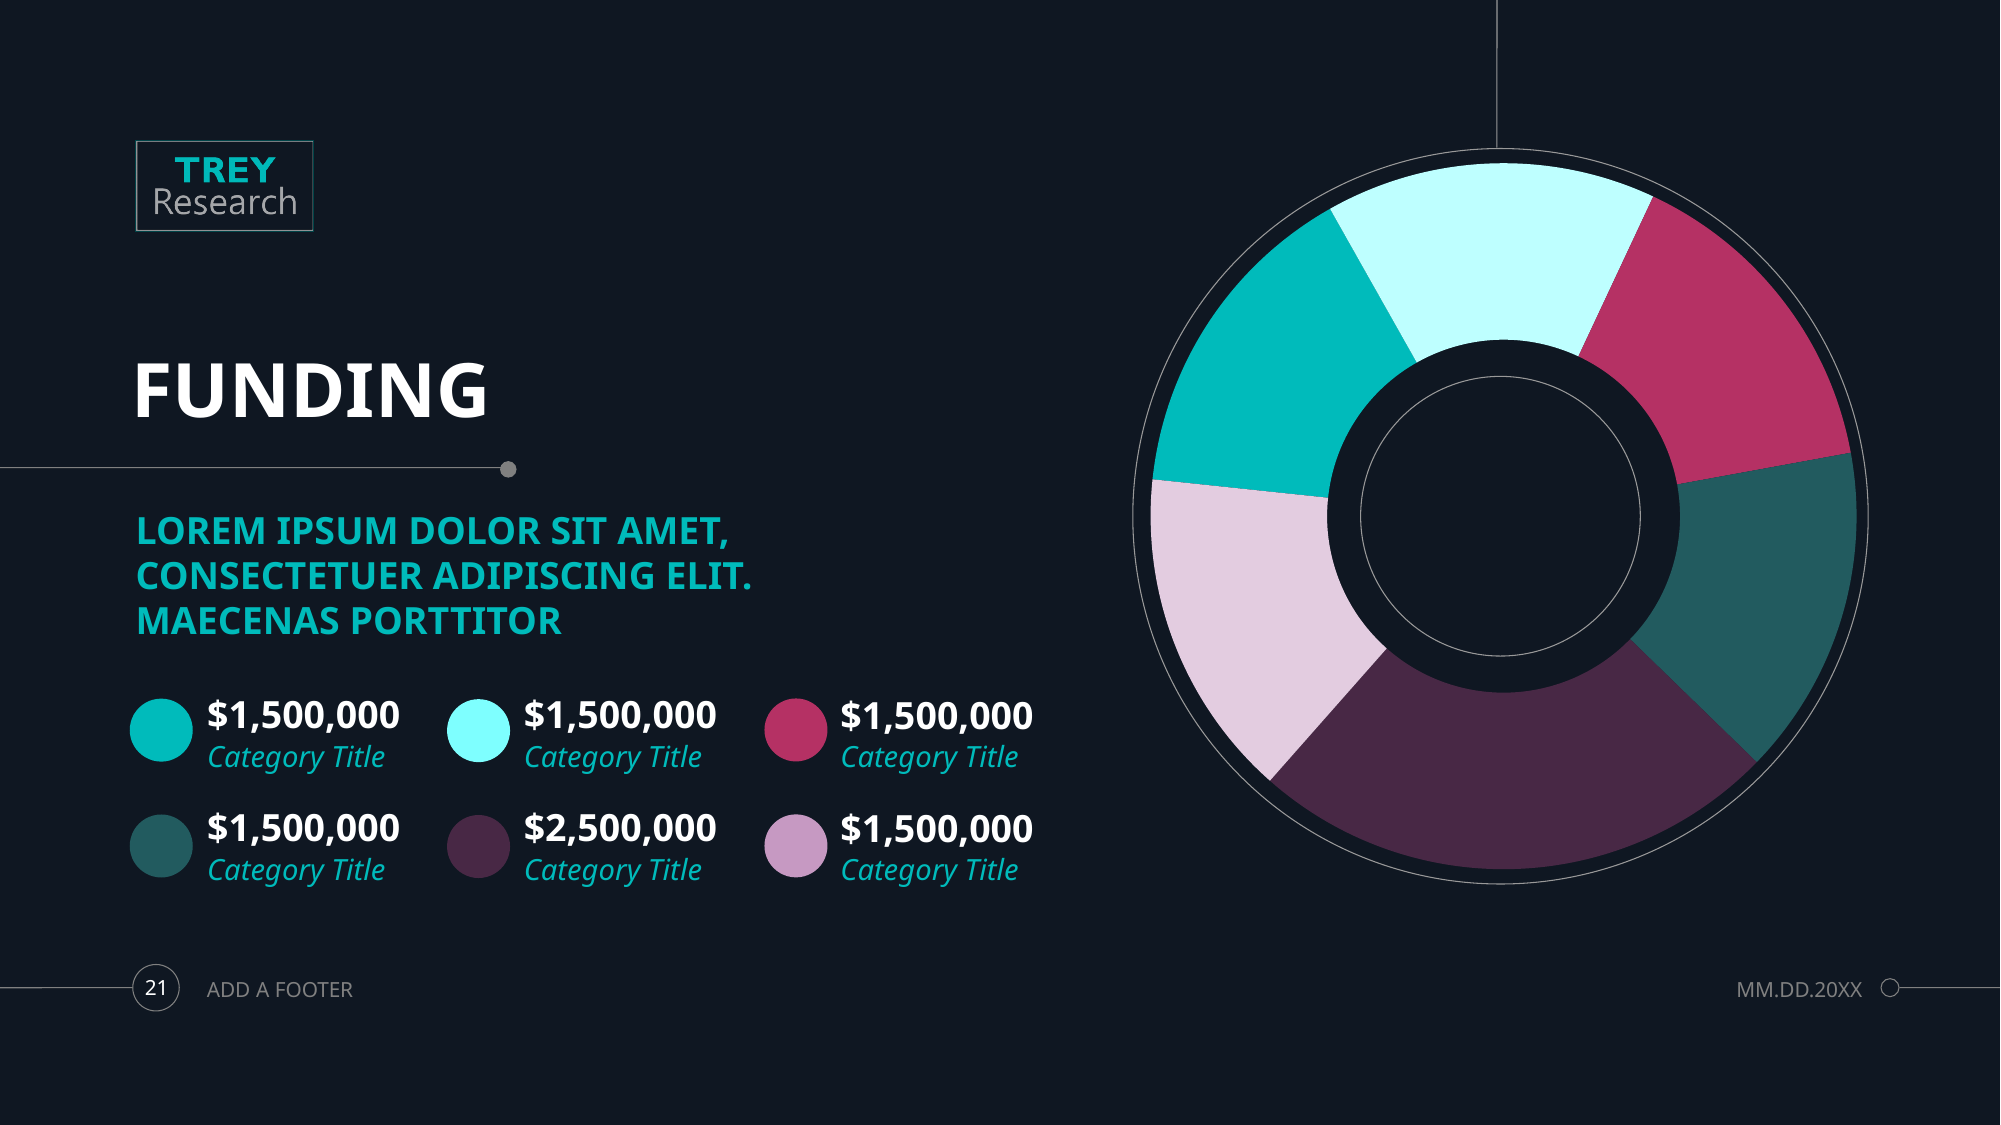

### Chart
| Category | Sales |
|---|---|
| 1st Qtr | 5.0 |
| 2nd Qtr | 5.0 |
| 3rd Qtr | 5.0 |
| 4th Qtr | 5.0 |
| None | 8.0 |
| None | 5.0 |# FUNDING
LOREM IPSUM DOLOR SIT AMET, CONSECTETUER ADIPISCING ELIT. MAECENAS PORTTITOR
$1,500,000
$1,500,000
$1,500,000
Category Title
Category Title
Category Title
$1,500,000
$2,500,000
$1,500,000
Category Title
Category Title
Category Title
ADD A FOOTER
MM.DD.20XX